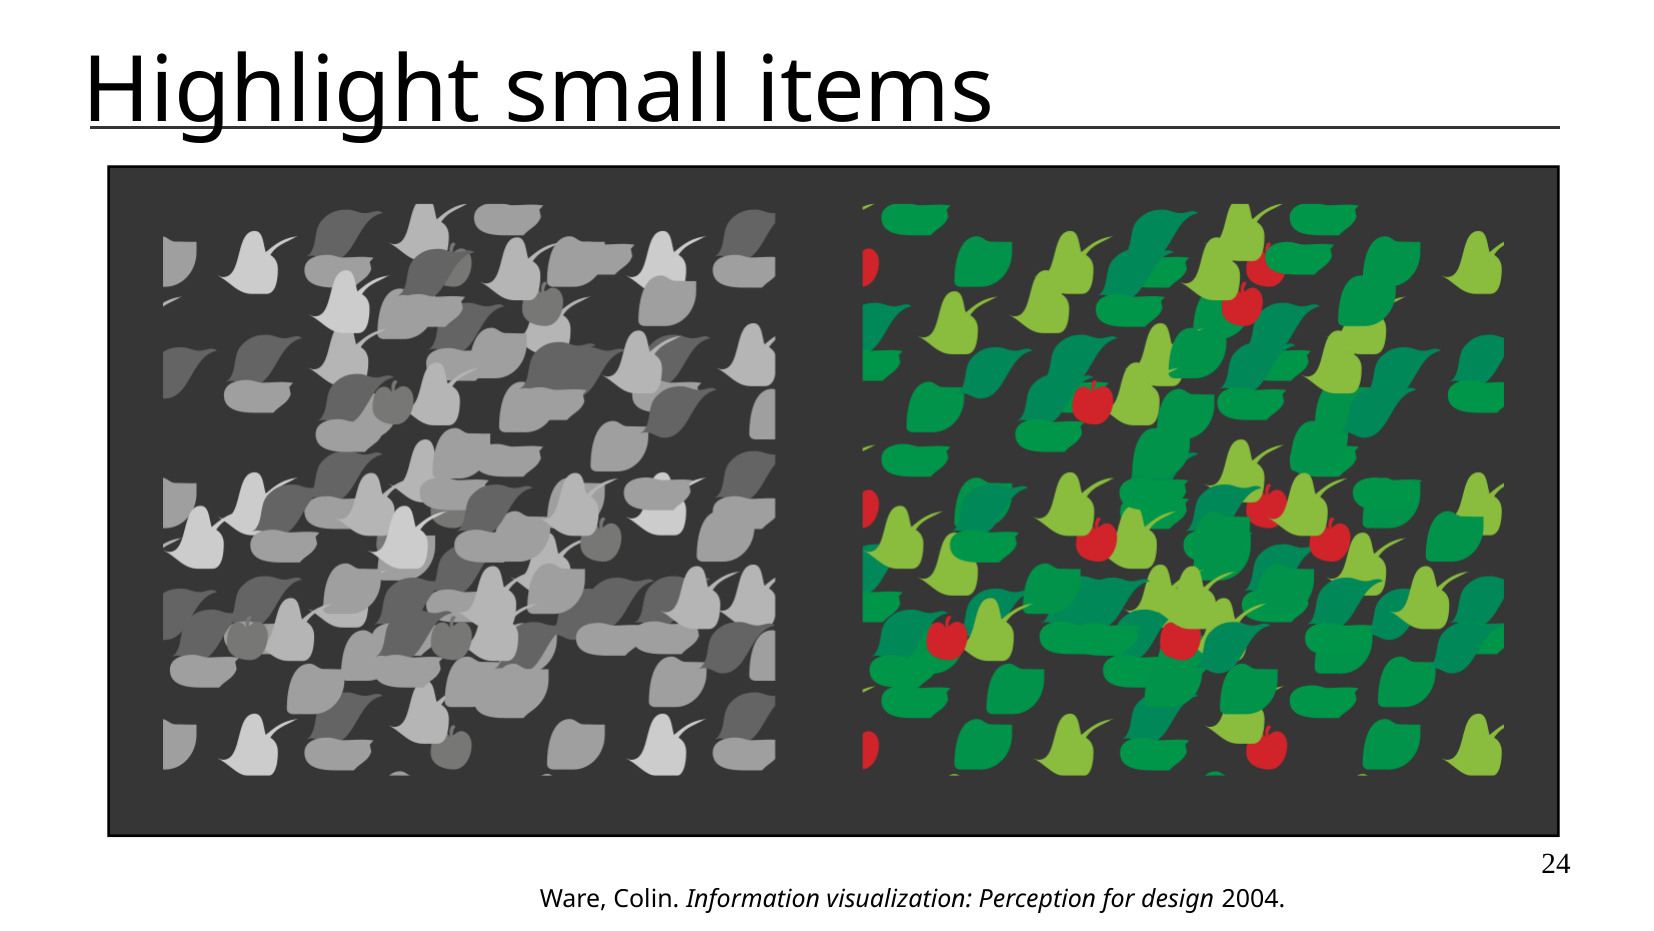

# Highlight small items
24
Ware, Colin. Information visualization: Perception for design 2004.